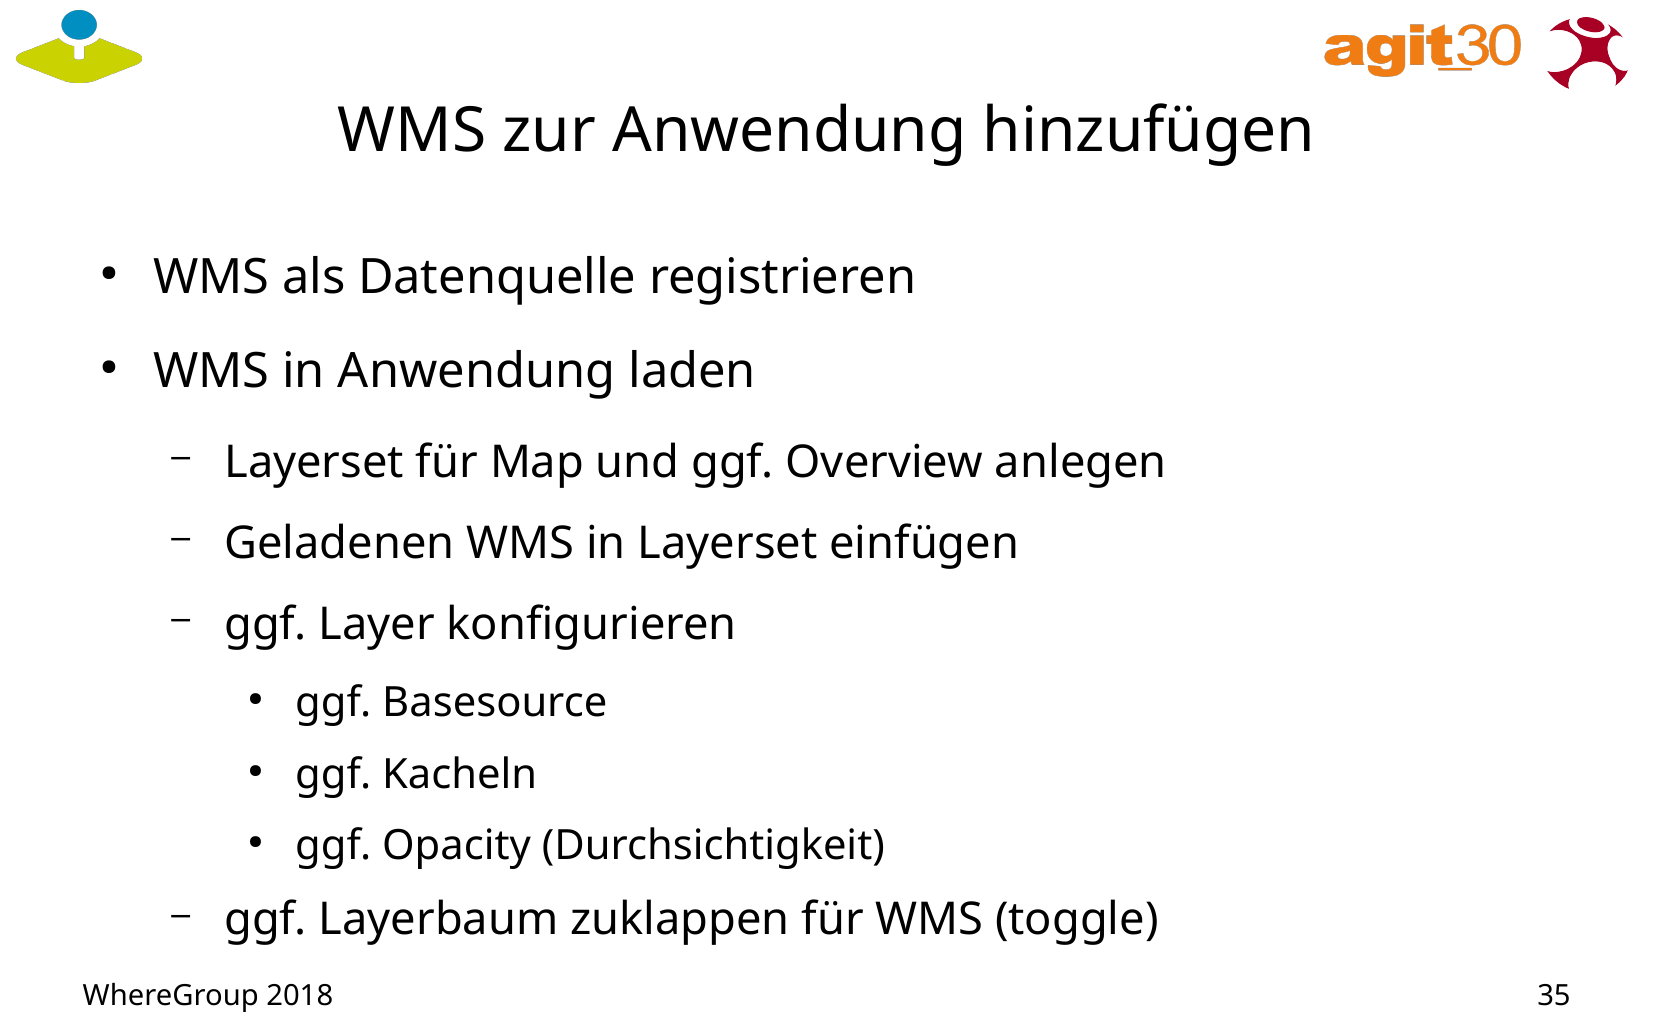

# WMS zur Anwendung hinzufügen
WMS als Datenquelle registrieren
WMS in Anwendung laden
Layerset für Map und ggf. Overview anlegen
Geladenen WMS in Layerset einfügen
ggf. Layer konfigurieren
ggf. Basesource
ggf. Kacheln
ggf. Opacity (Durchsichtigkeit)
ggf. Layerbaum zuklappen für WMS (toggle)
WhereGroup 2018
35